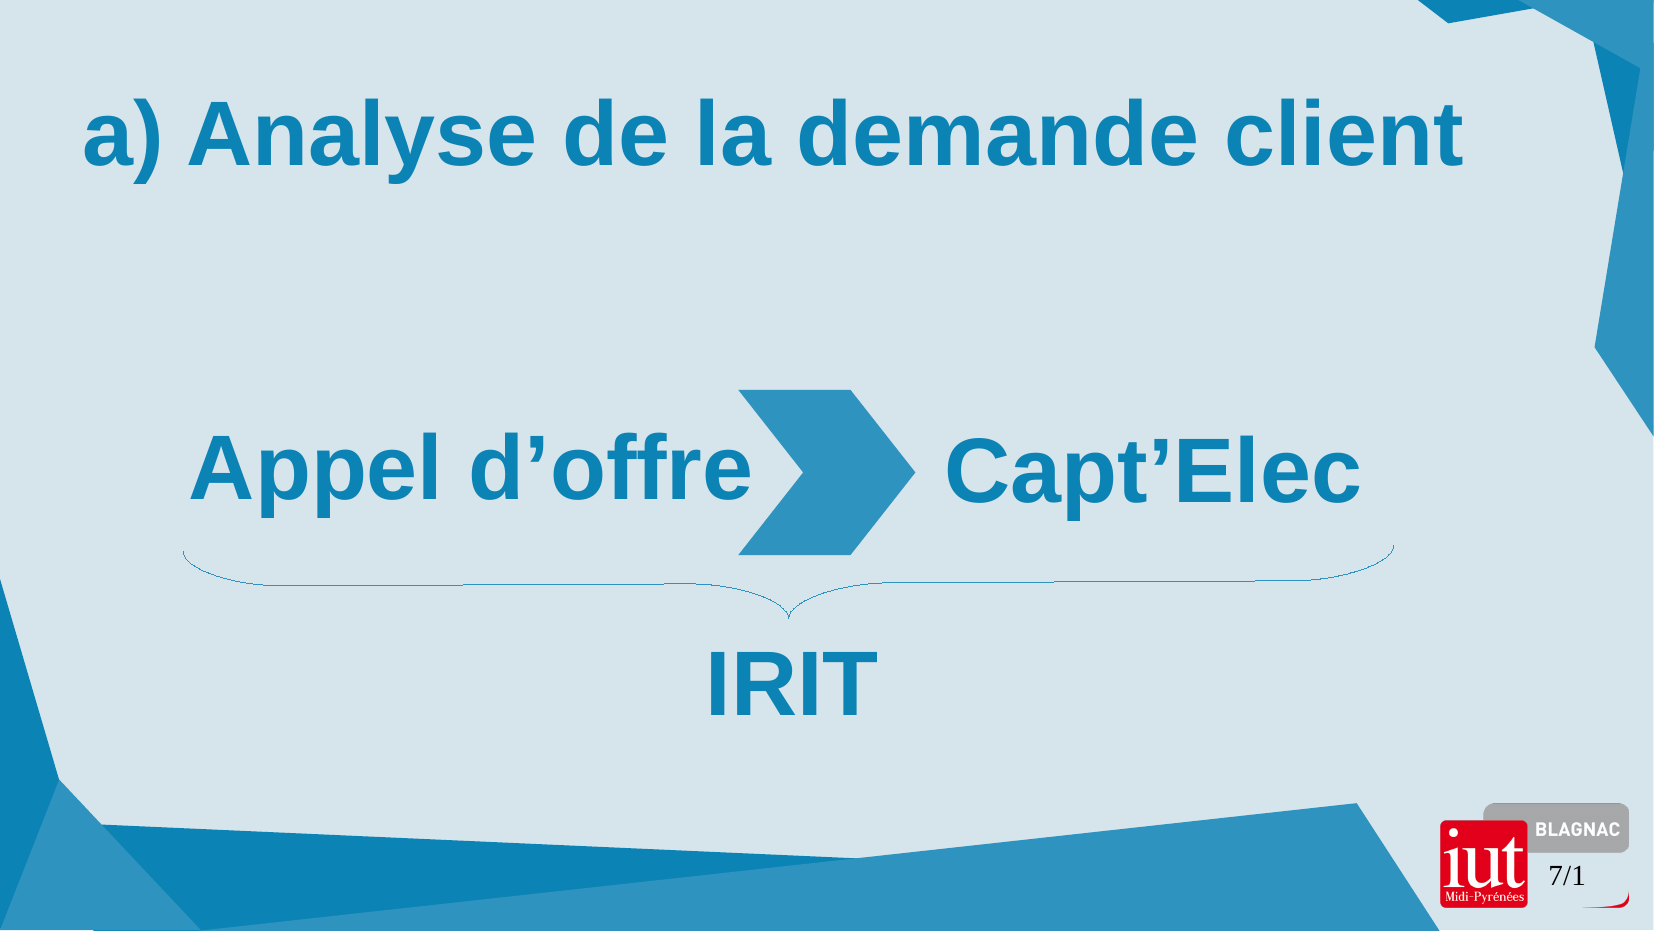

a) Analyse de la demande client
Appel d’offre
# Capt’Elec
IRIT
7